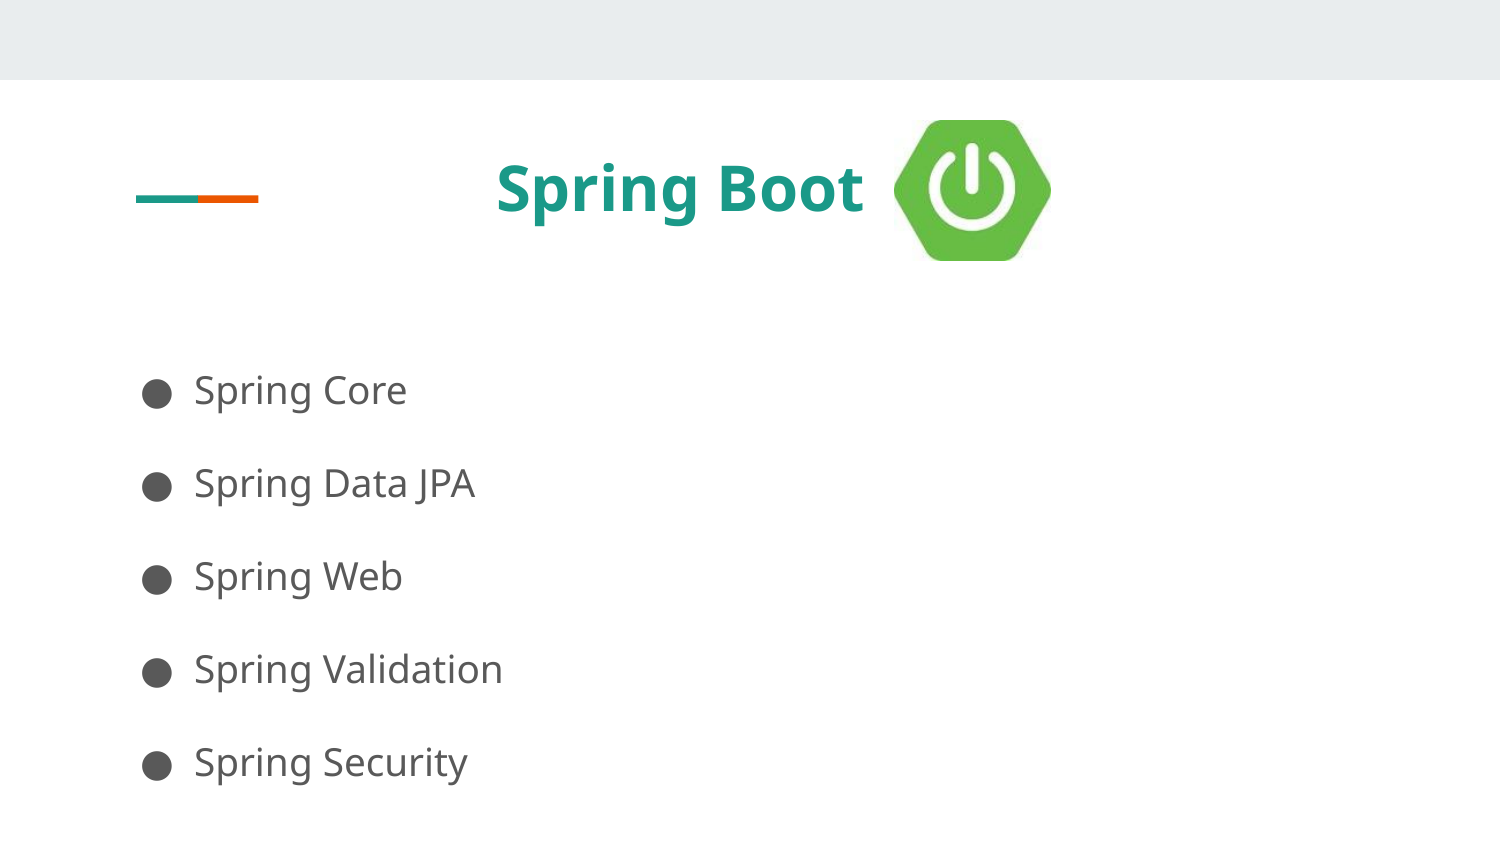

# Spring Boot
Spring Core
Spring Data JPA
Spring Web
Spring Validation
Spring Security